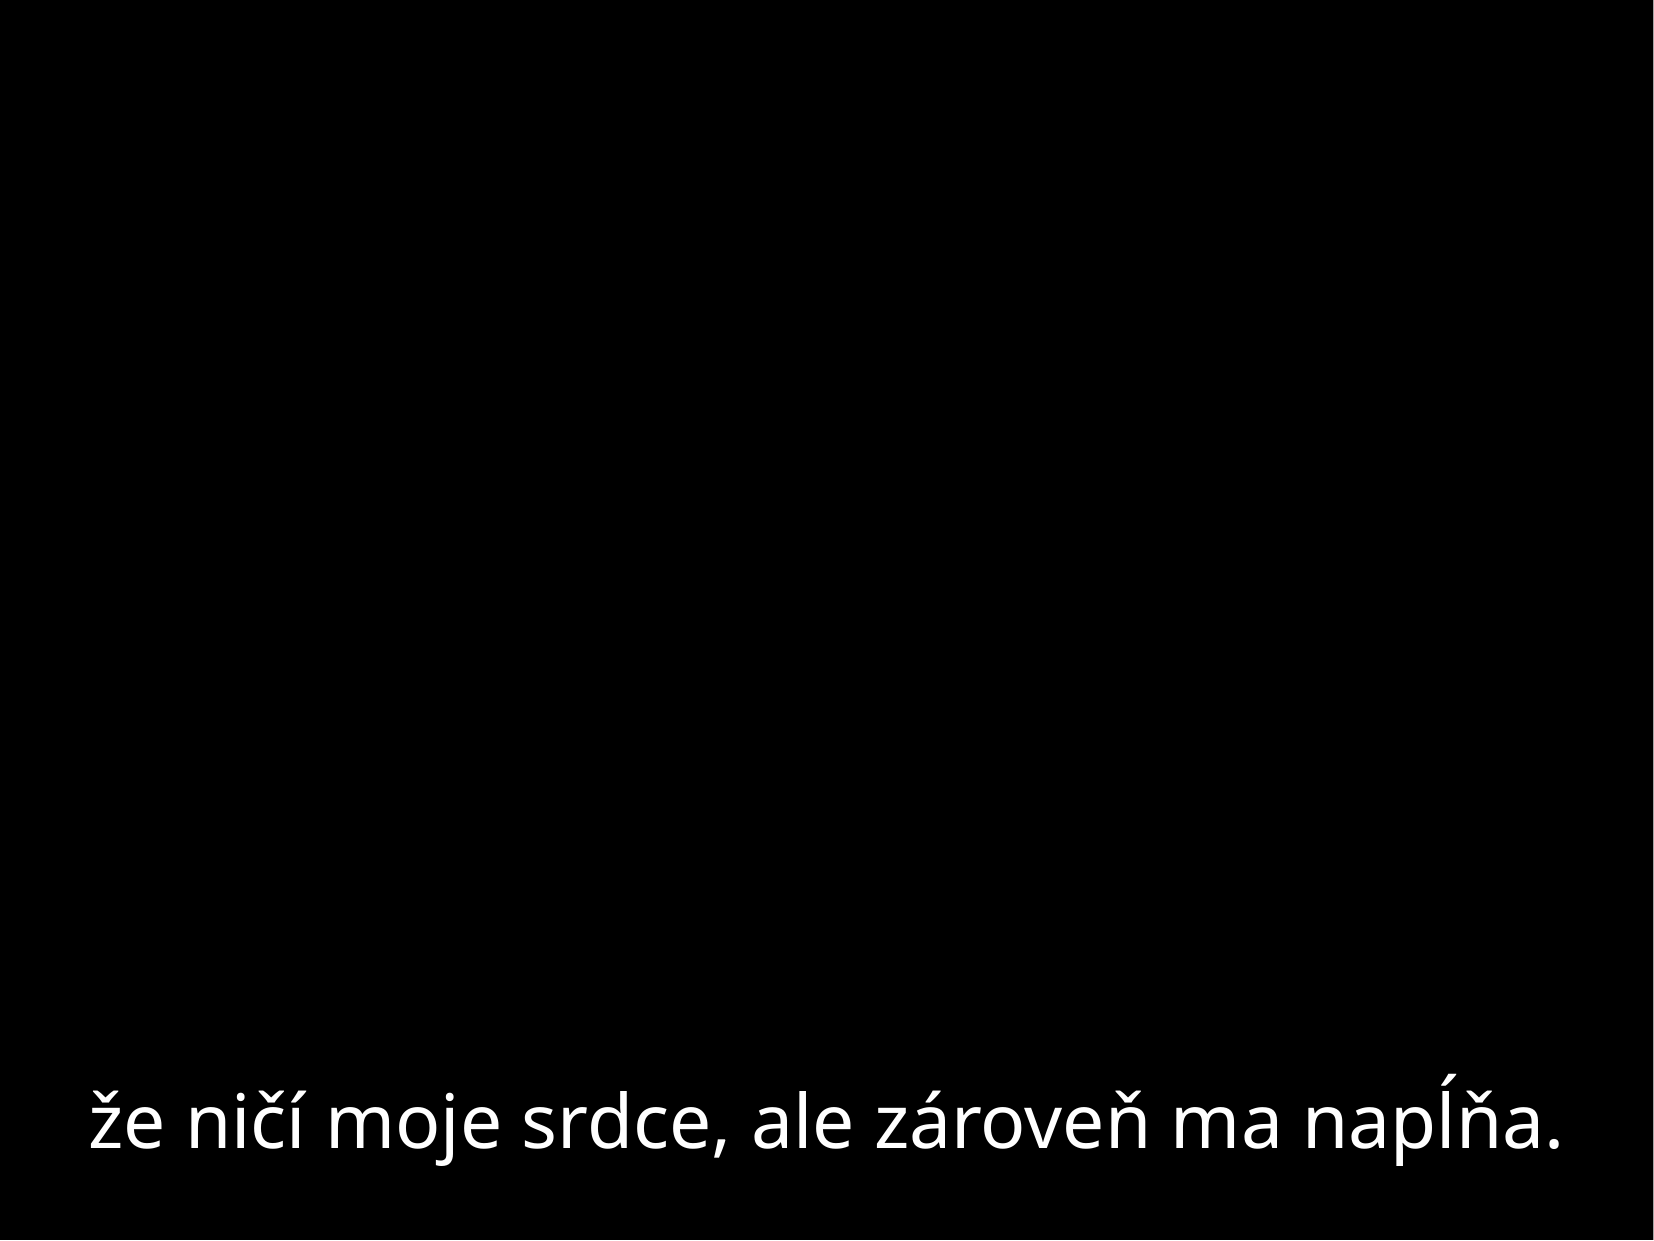

# že ničí moje srdce, ale zároveň ma napĺňa.